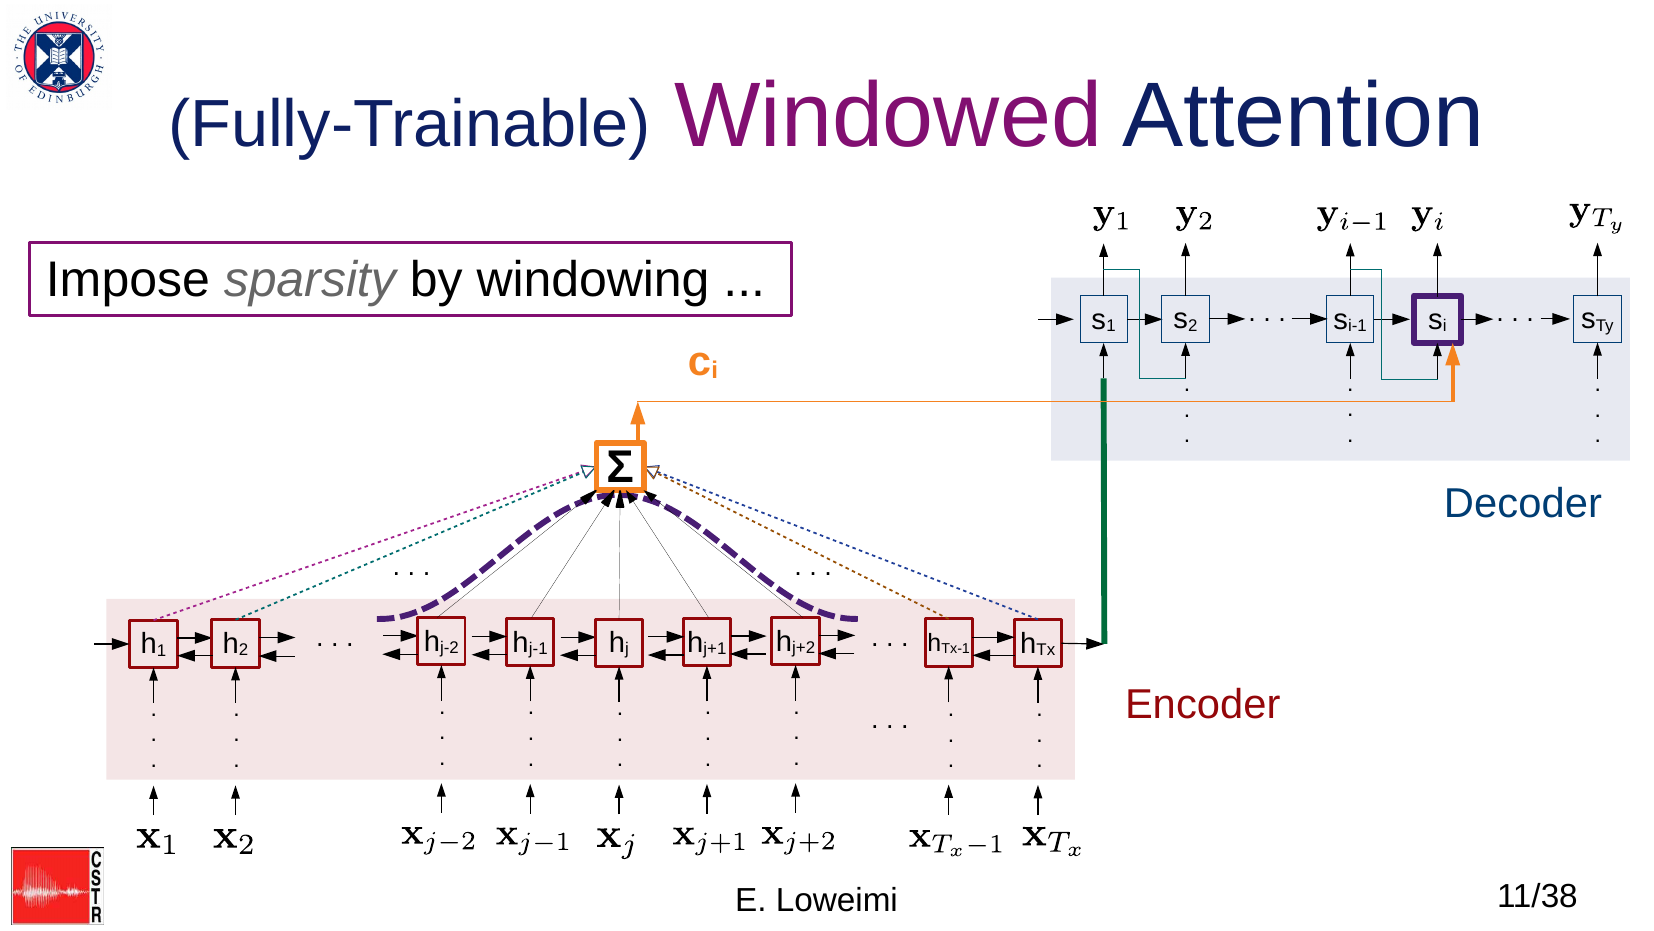

# (Fully-Trainable) Windowed Attention
Impose sparsity by windowing ...
. . .
. . .
sTy
s2
si
si-1
s1
ci
.
.
.
.
.
.
.
.
.
Σ
Decoder
. . .
. . .
. . .
. . .
hj-2
hj+2
hj-1
hj+1
hTx-1
hj
hTx
h2
h1
Encoder
.
.
.
.
.
.
.
.
.
.
.
.
.
.
.
.
.
.
.
.
.
.
.
.
.
.
.
. . .
11/38
E. Loweimi